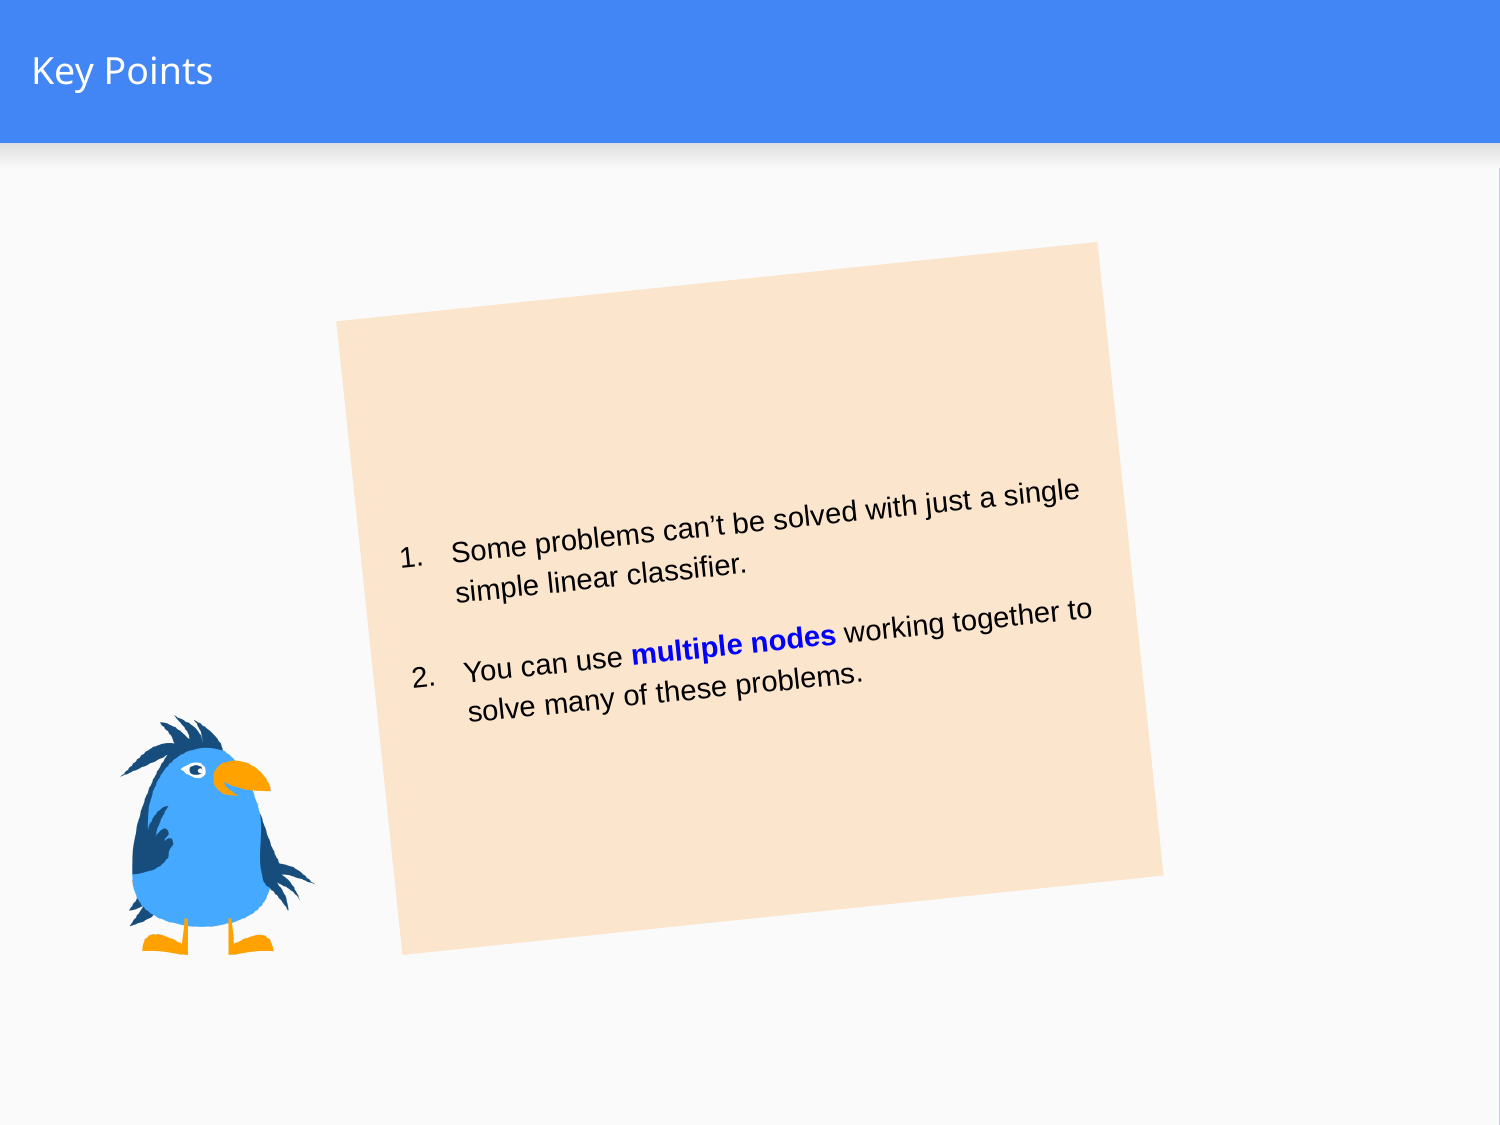

# Key Points
Some problems can’t be solved with just a single simple linear classifier.
You can use multiple nodes working together to solve many of these problems.